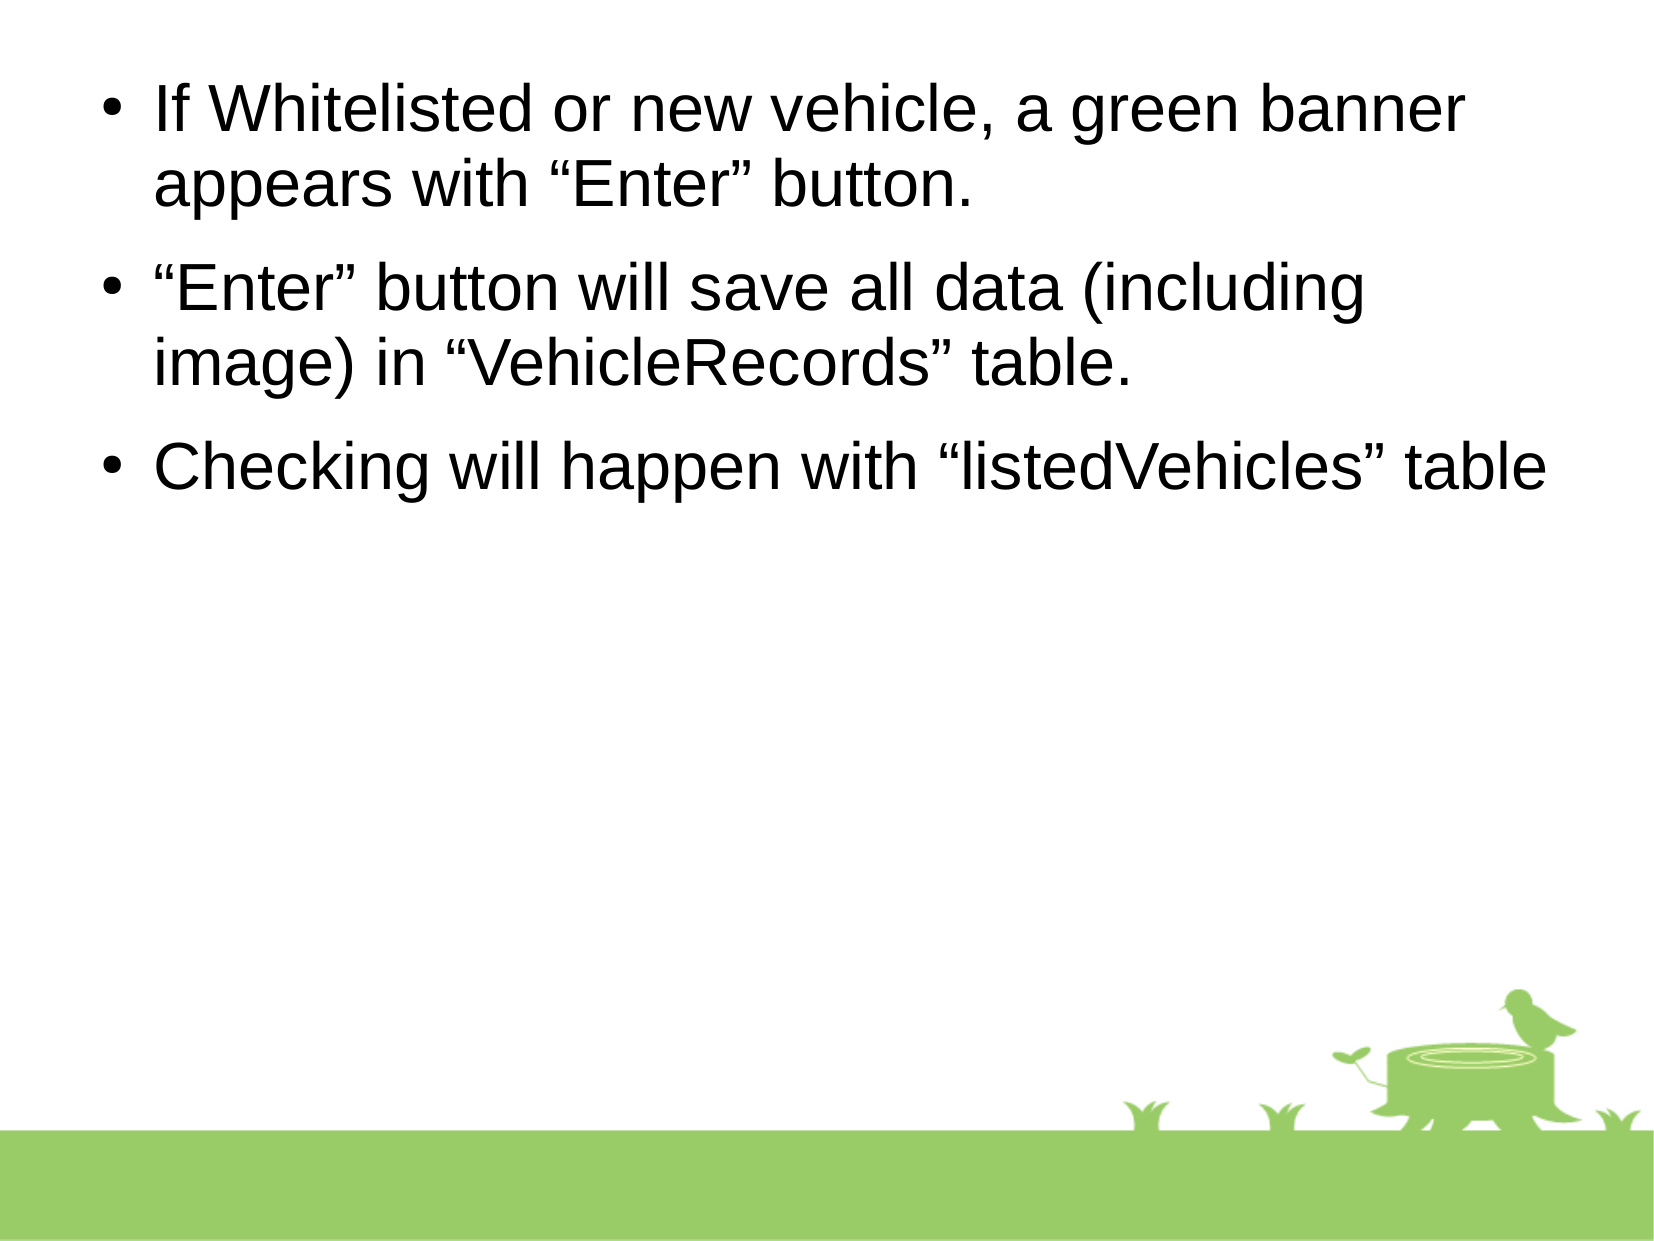

# If Whitelisted or new vehicle, a green banner appears with “Enter” button.
“Enter” button will save all data (including image) in “VehicleRecords” table.
Checking will happen with “listedVehicles” table